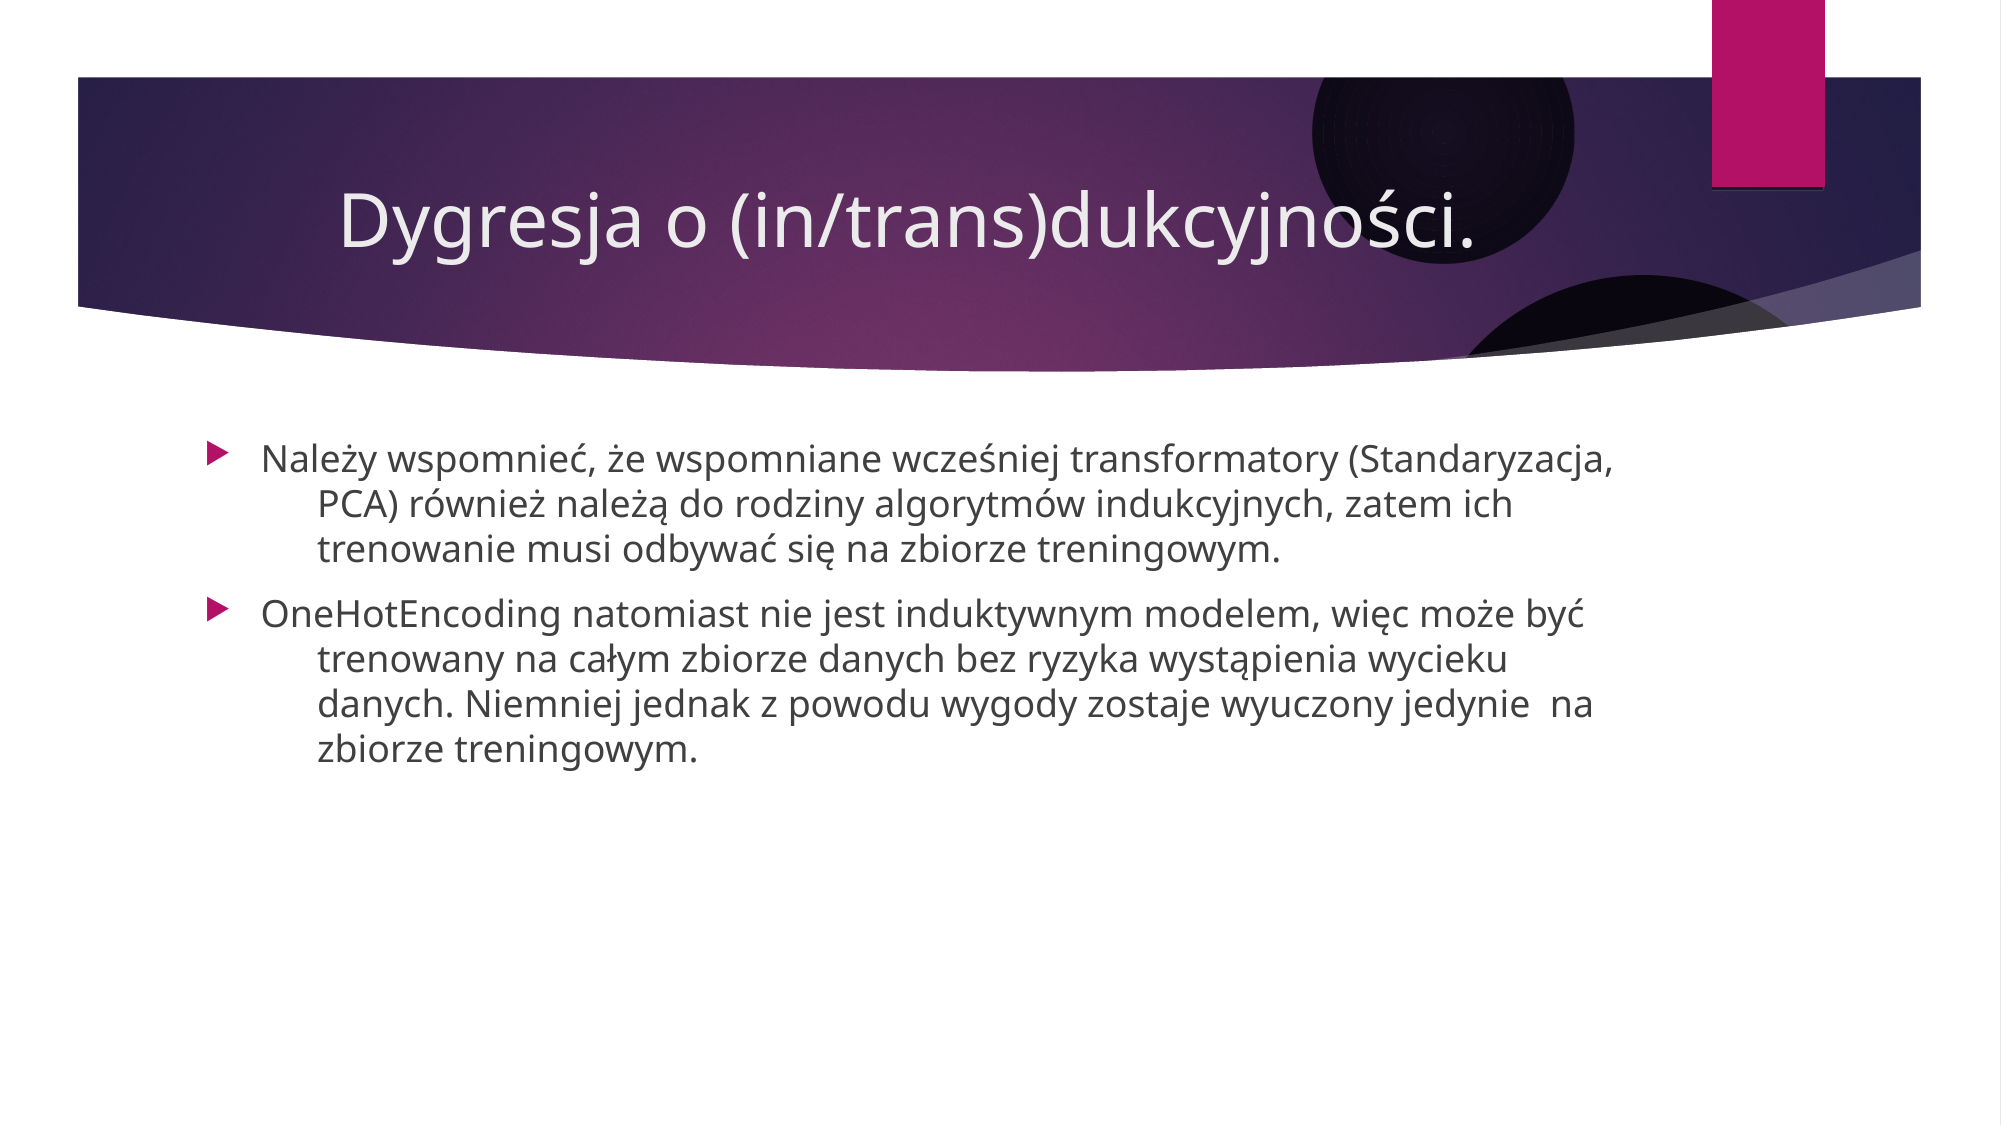

# Dygresja o (in/trans)dukcyjności.
Należy wspomnieć, że wspomniane wcześniej transformatory (Standaryzacja, PCA) również należą do rodziny algorytmów indukcyjnych, zatem ich trenowanie musi odbywać się na zbiorze treningowym.
OneHotEncoding natomiast nie jest induktywnym modelem, więc może być trenowany na całym zbiorze danych bez ryzyka wystąpienia wycieku danych. Niemniej jednak z powodu wygody zostaje wyuczony jedynie na zbiorze treningowym.